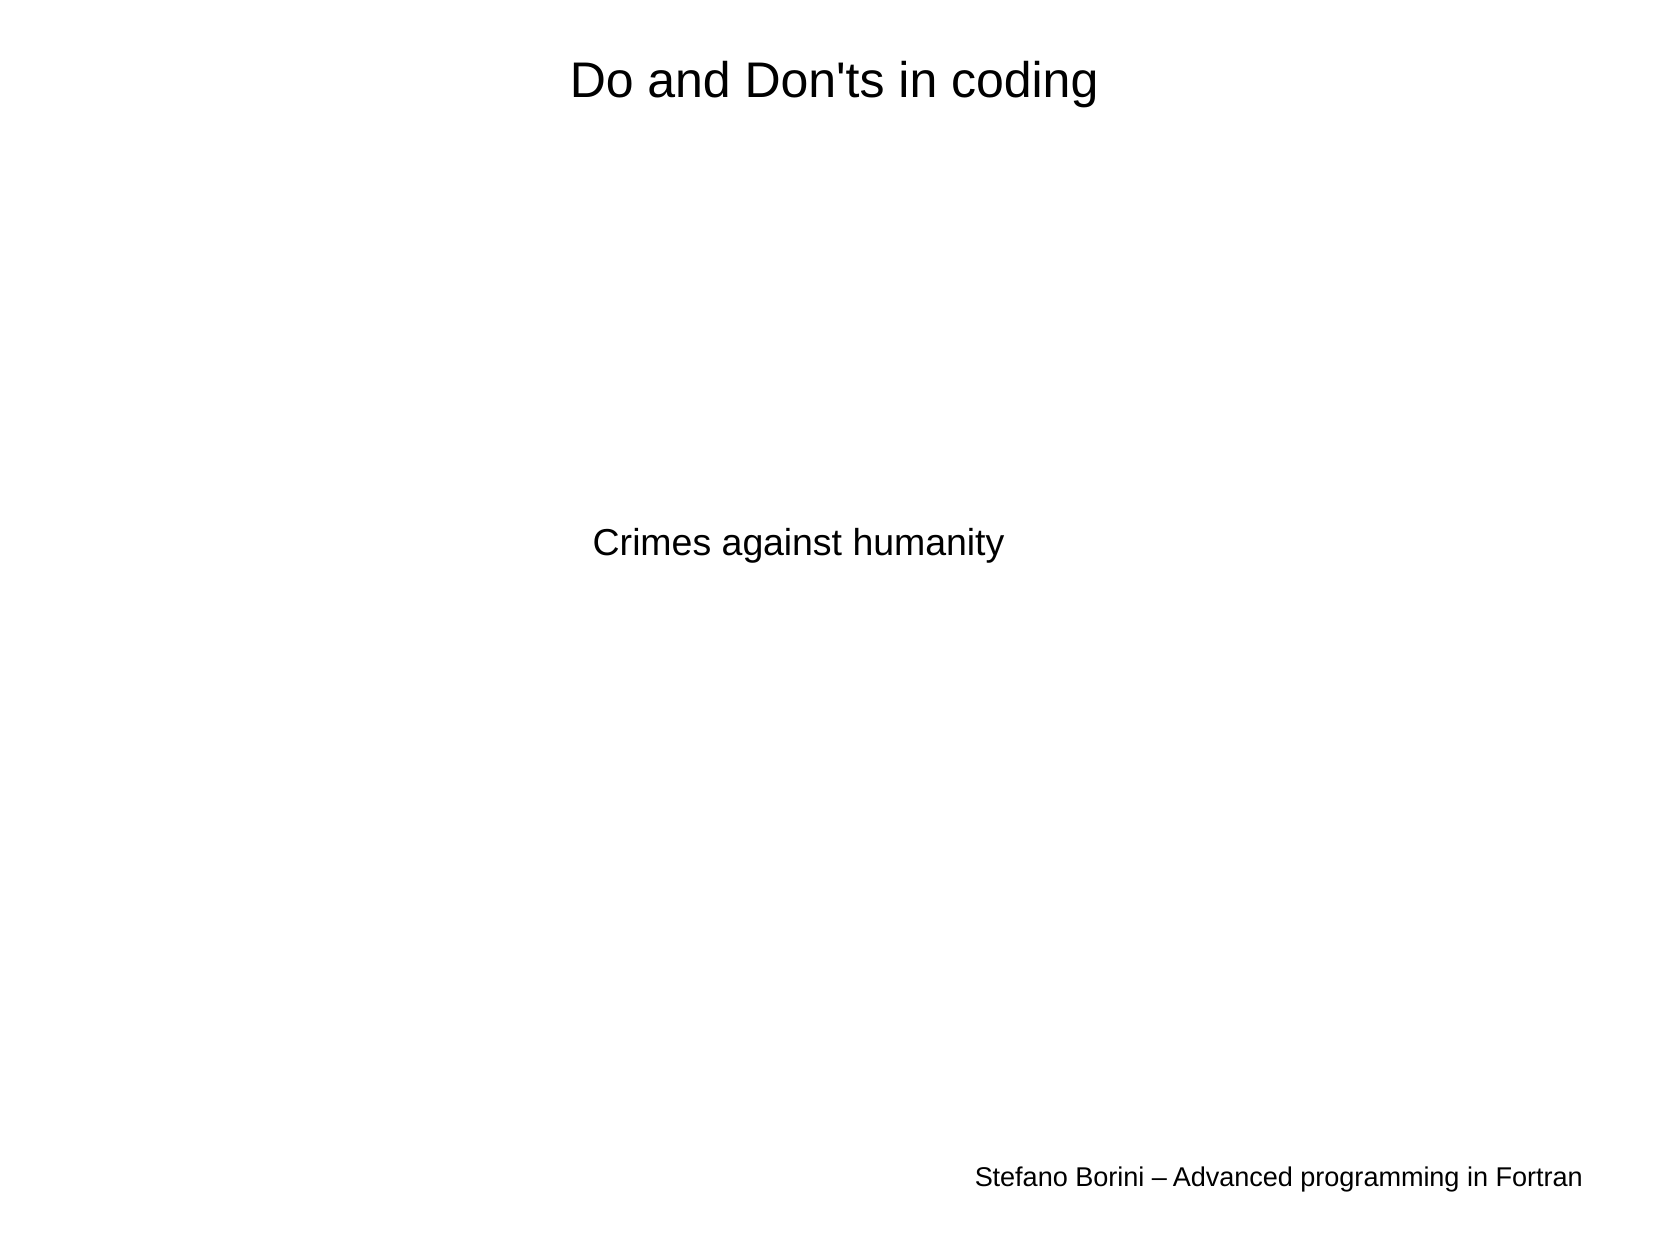

Do and Don'ts in coding
Crimes against humanity
Stefano Borini – Advanced programming in Fortran